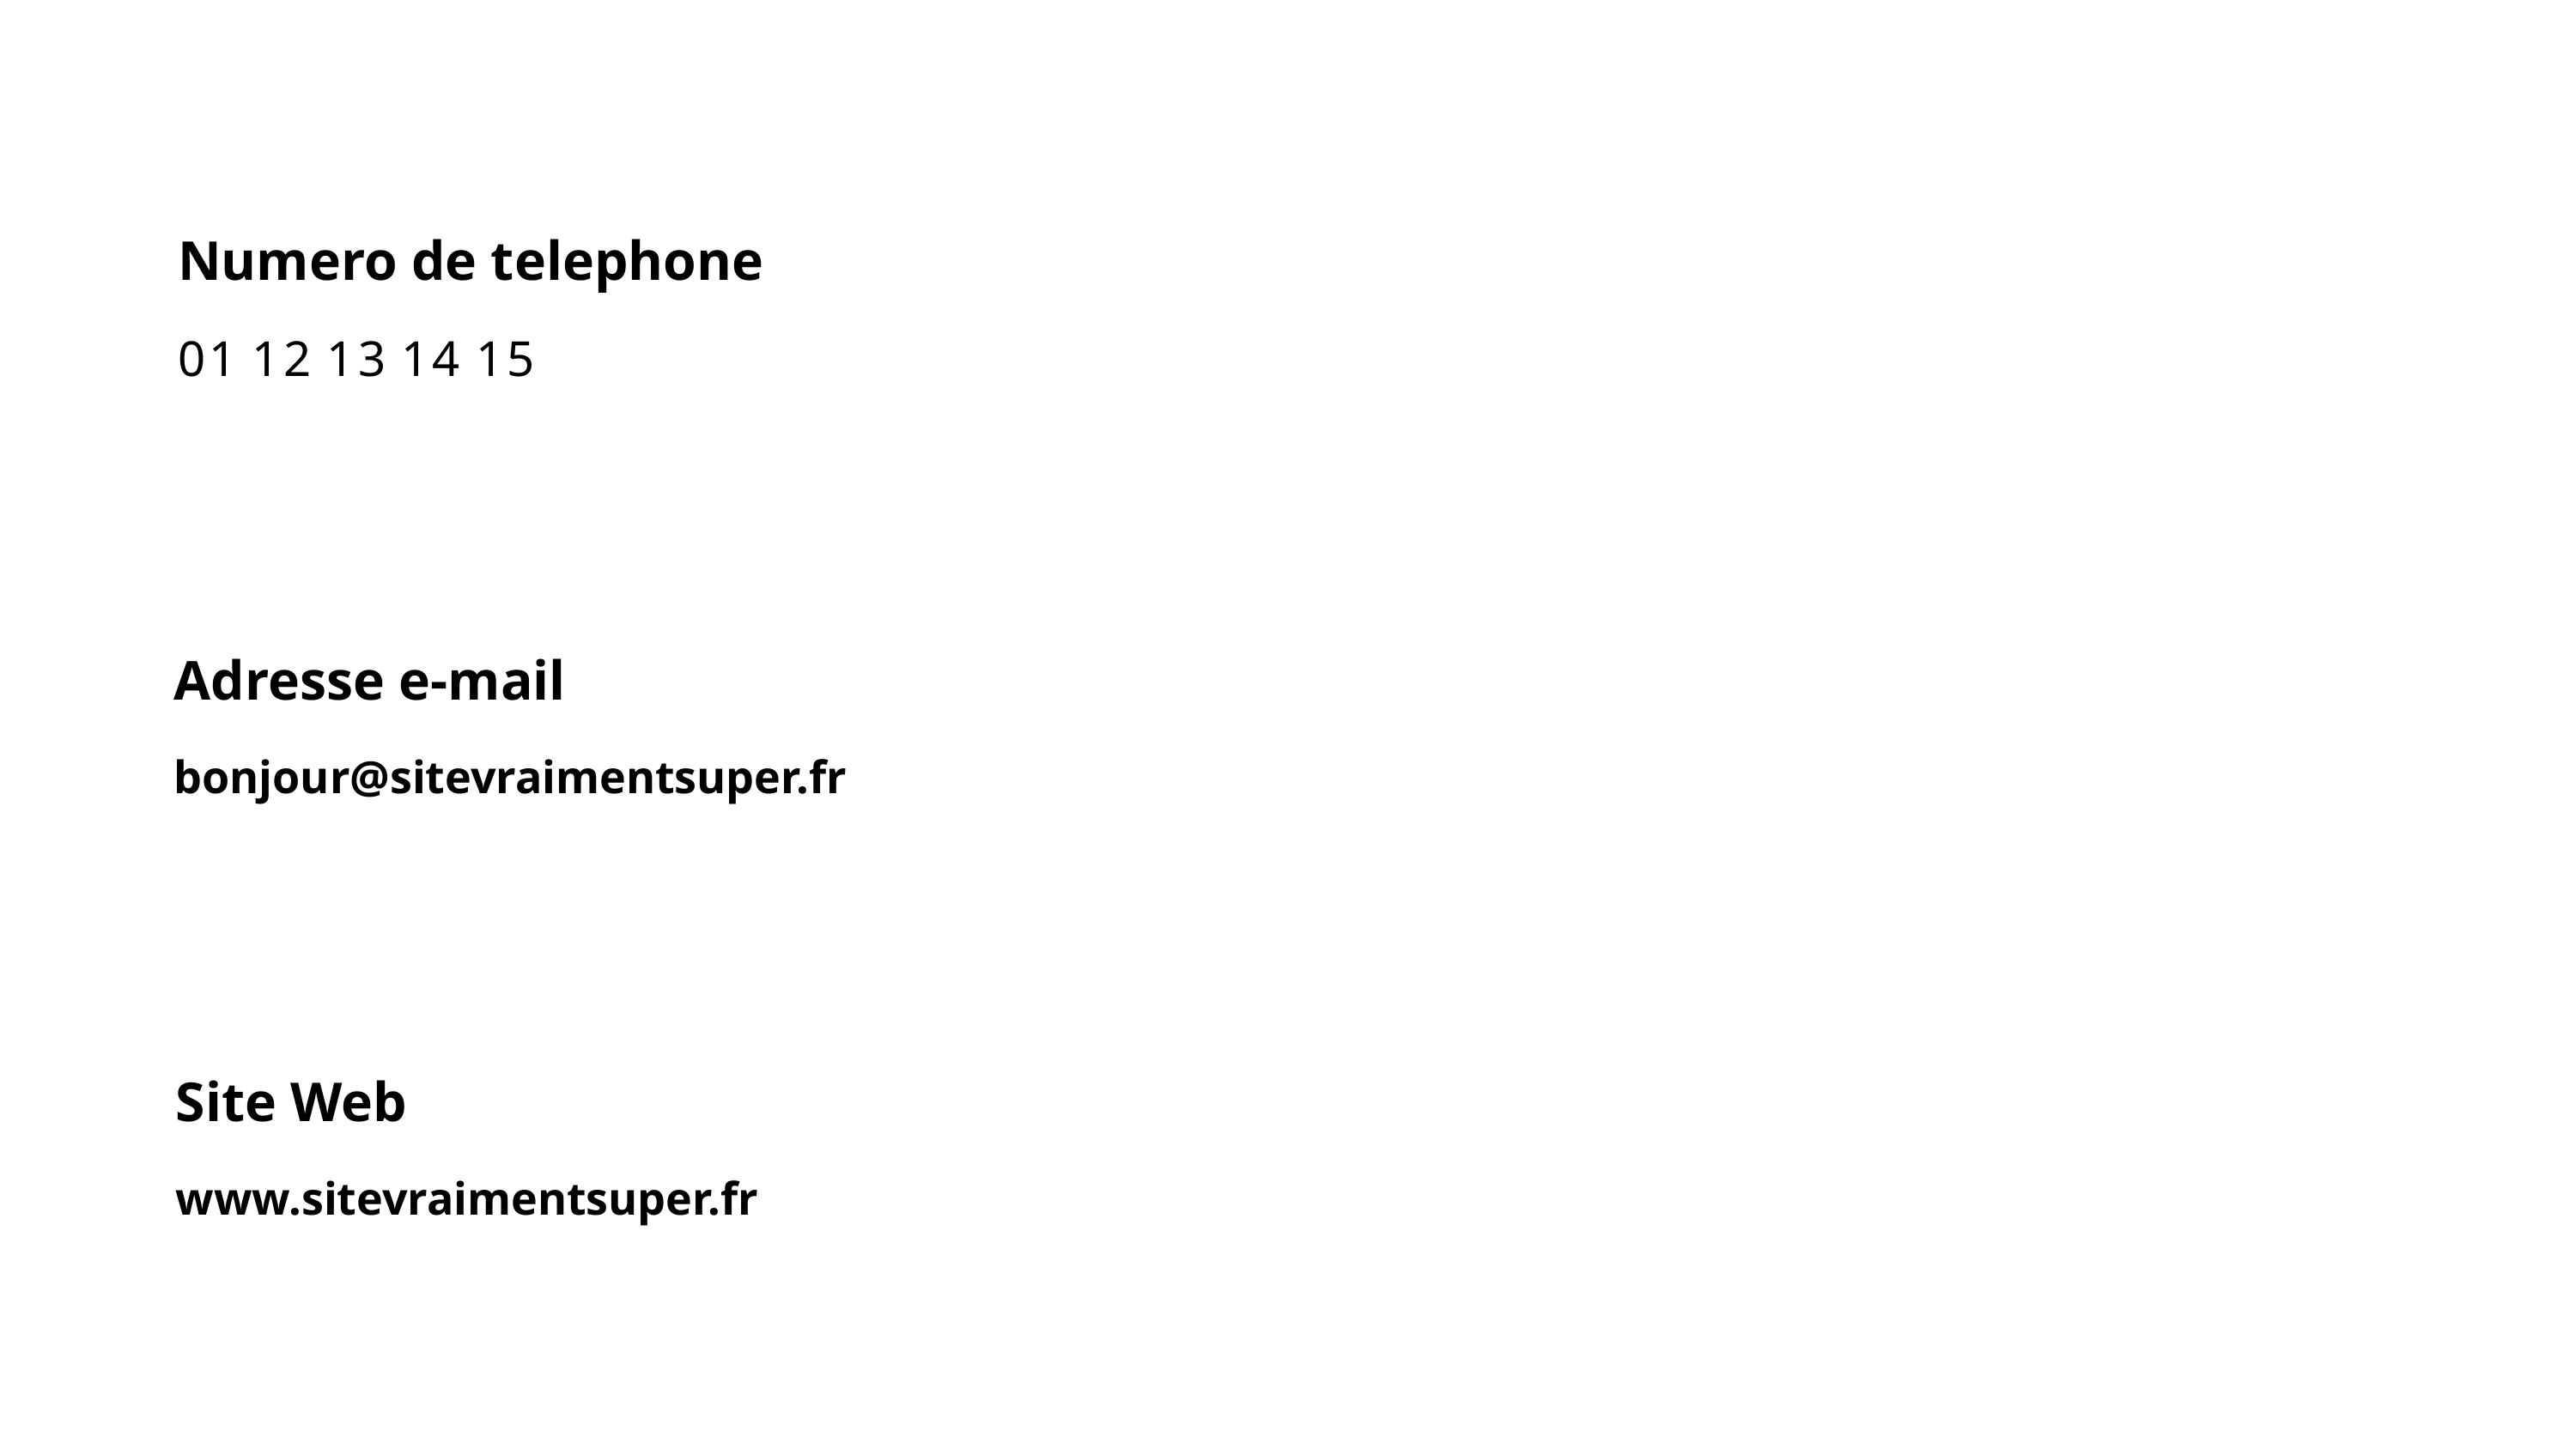

Numero de telephone
01 12 13 14 15
Adresse e-mail
bonjour@sitevraimentsuper.fr
Site Web
www.sitevraimentsuper.fr